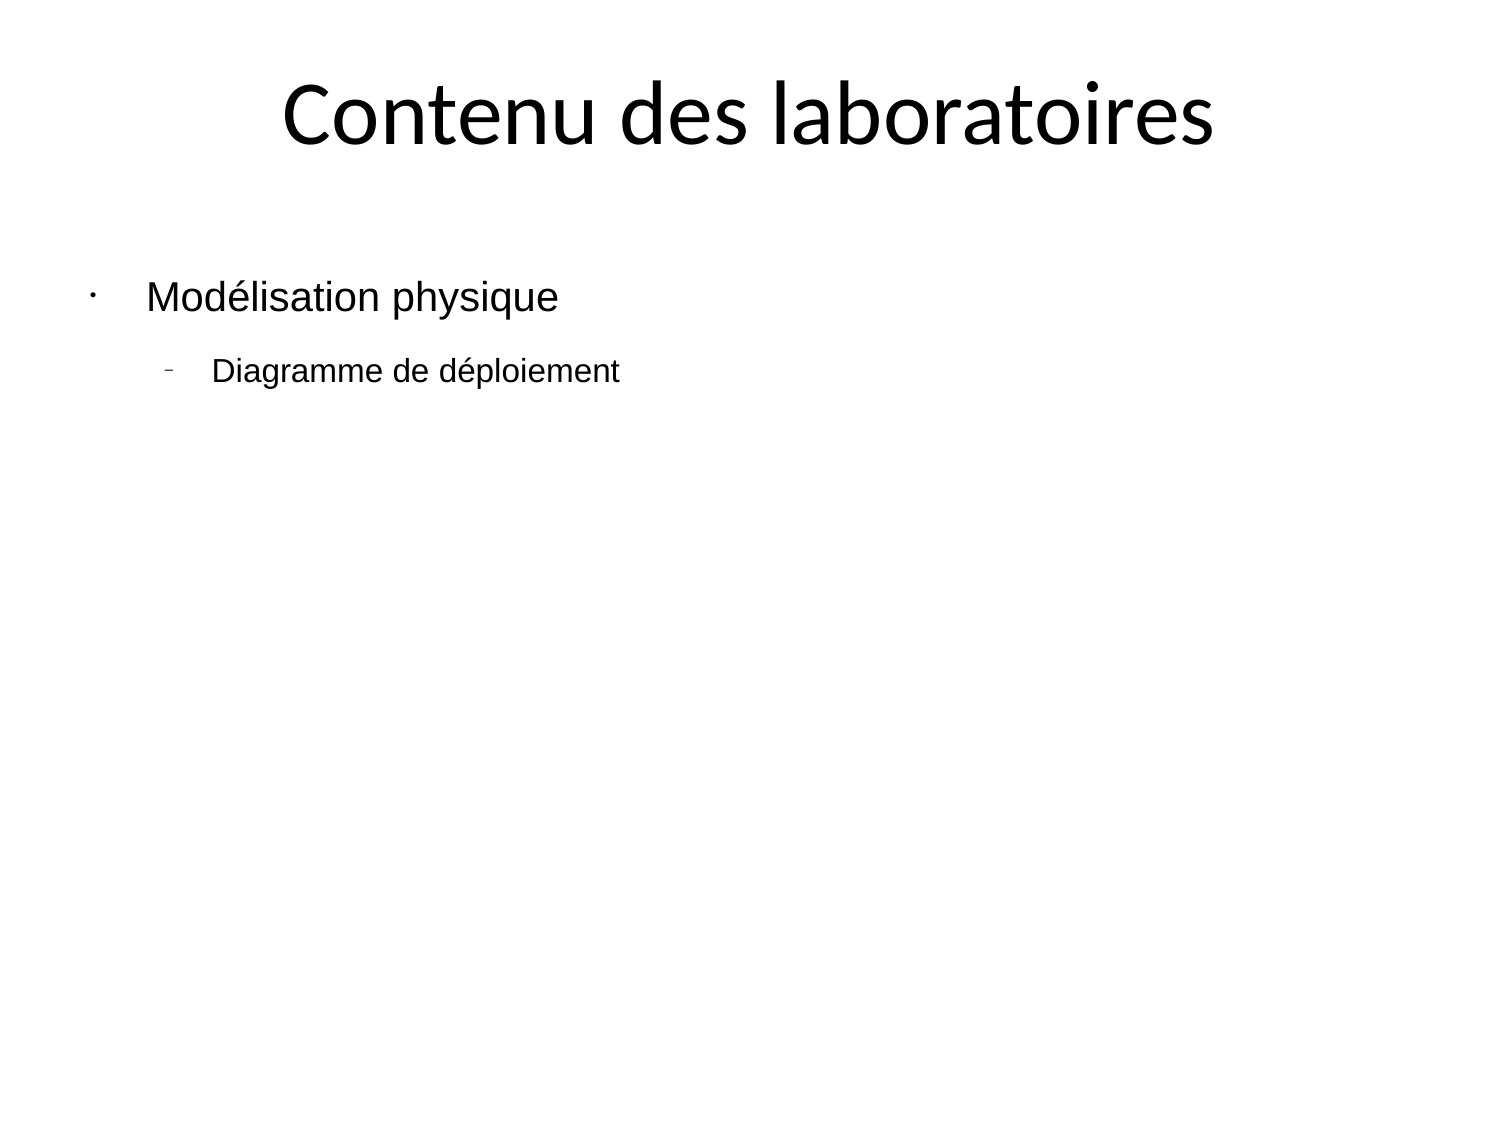

# Contenu des laboratoires
Modélisation physique
Diagramme de déploiement